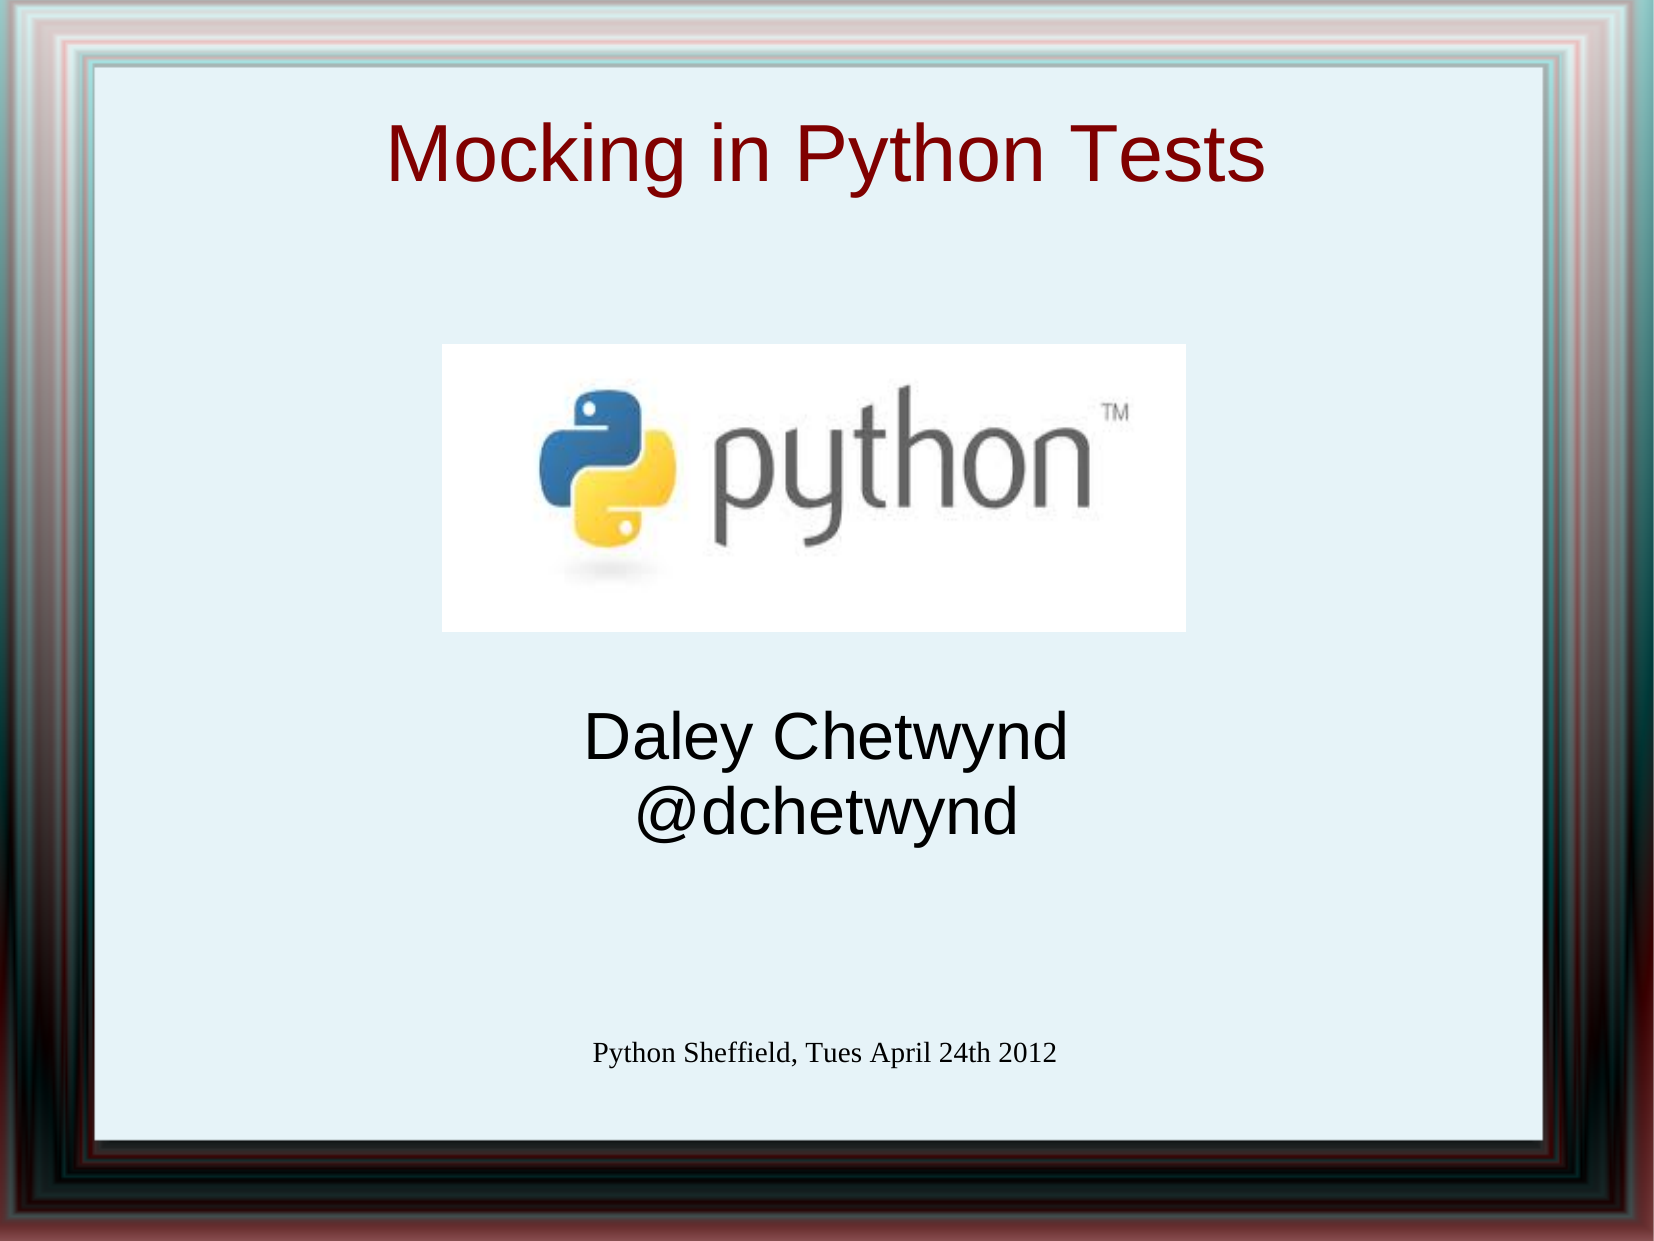

# Mocking in Python Tests
Daley Chetwynd
@dchetwynd
Python Sheffield, Tues April 24th 2012